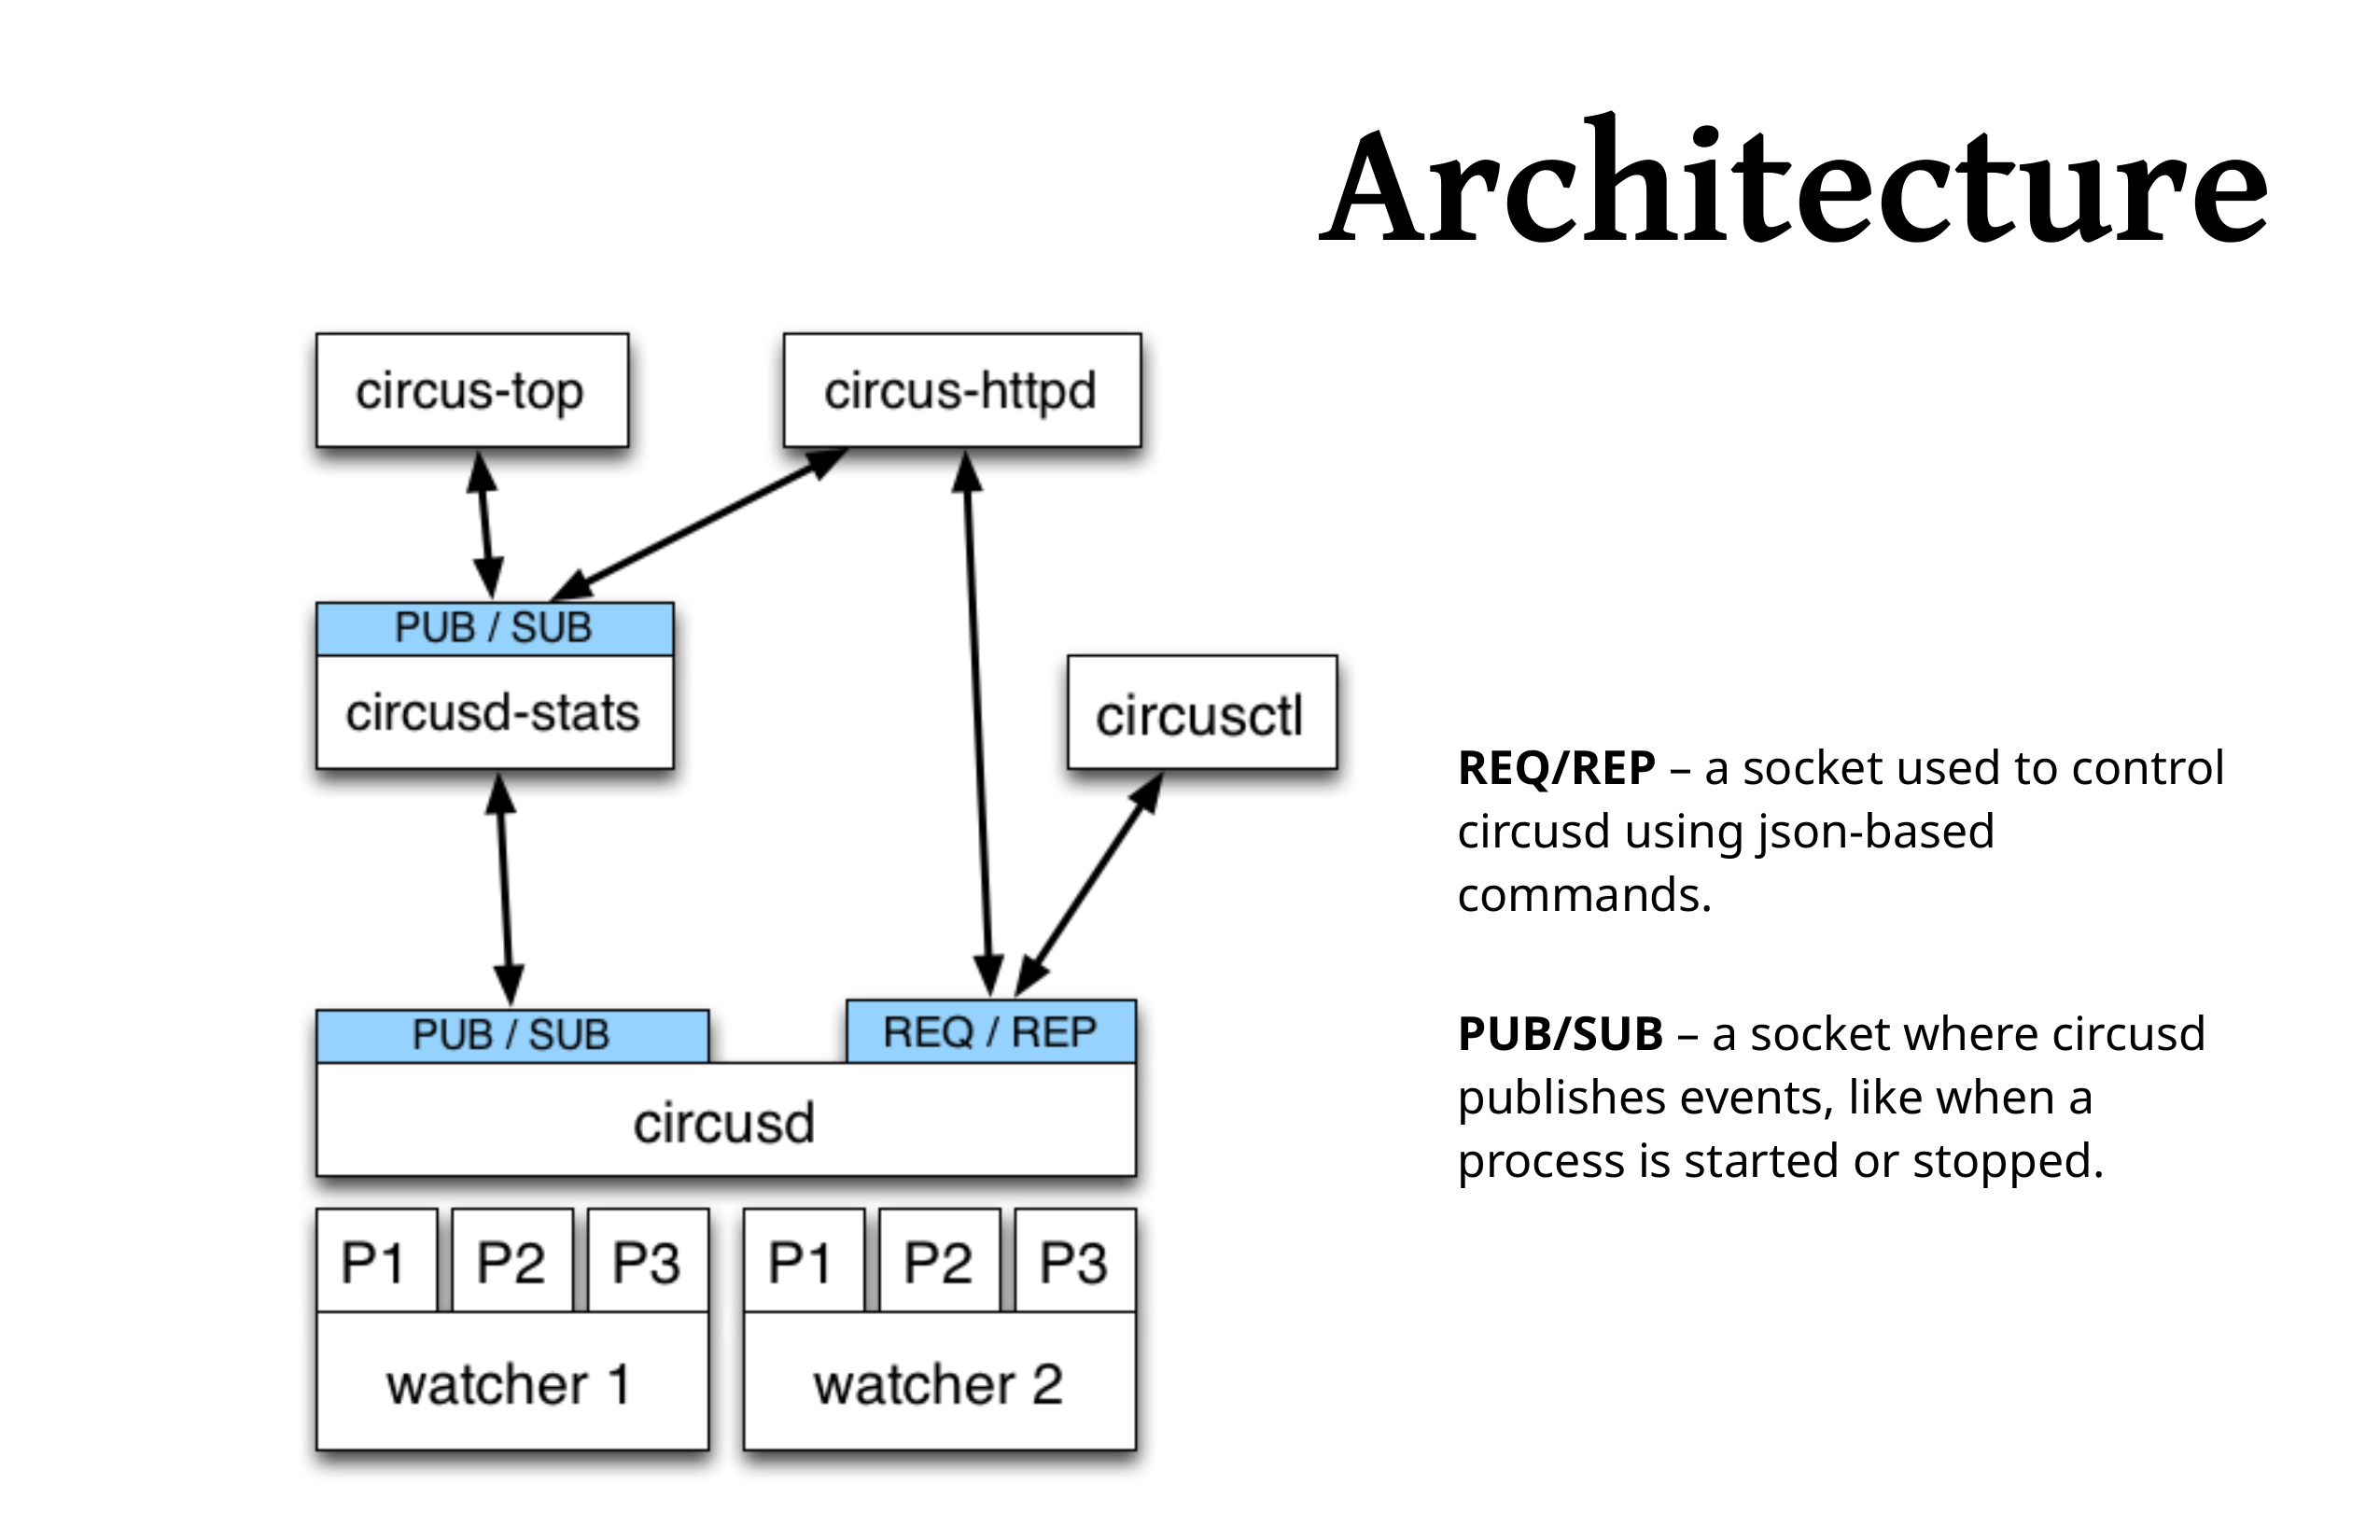

Architecture
REQ/REP – a socket used to control circusd using json-based commands.
PUB/SUB – a socket where circusd publishes events, like when a process is started or stopped.